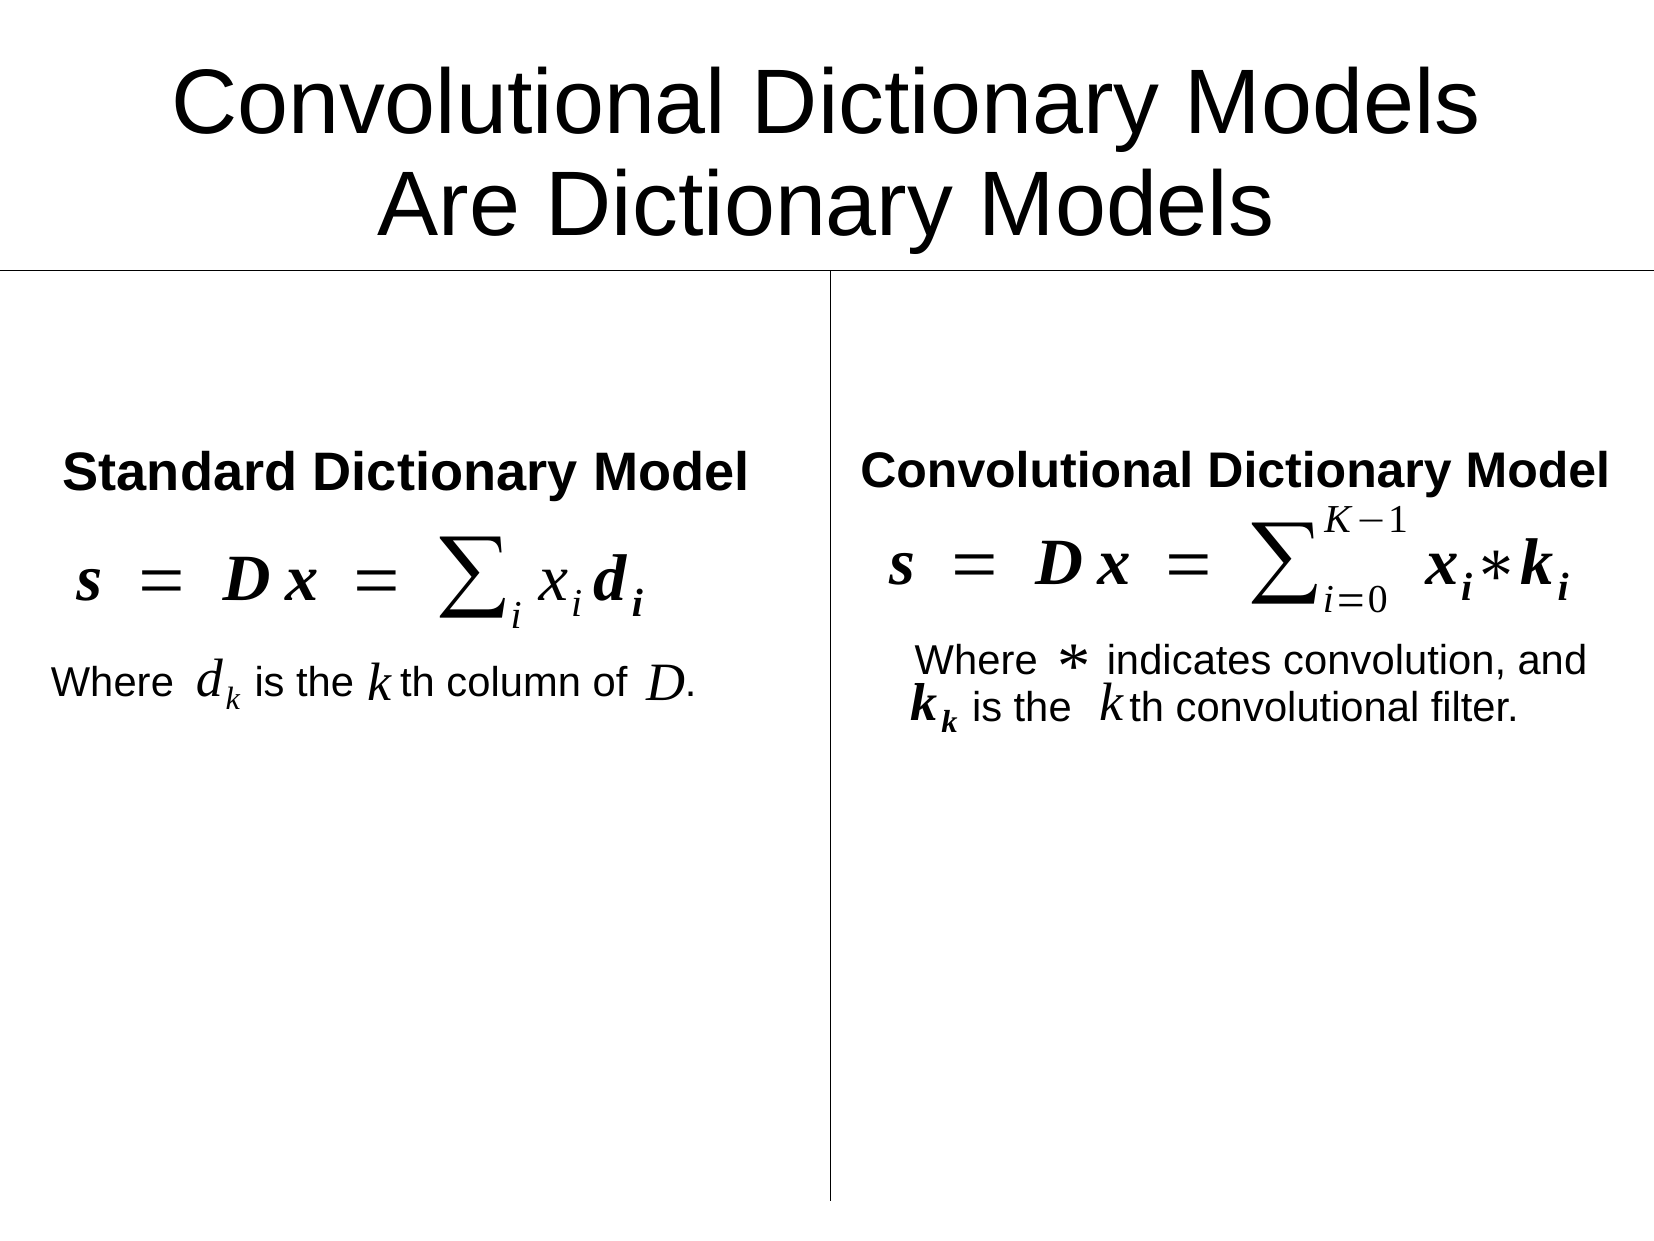

# Convolutional Dictionary Models Are Dictionary Models
Standard Dictionary Model
Convolutional Dictionary Model
Where indicates convolution, and is the th convolutional filter.
Where is the th column of .